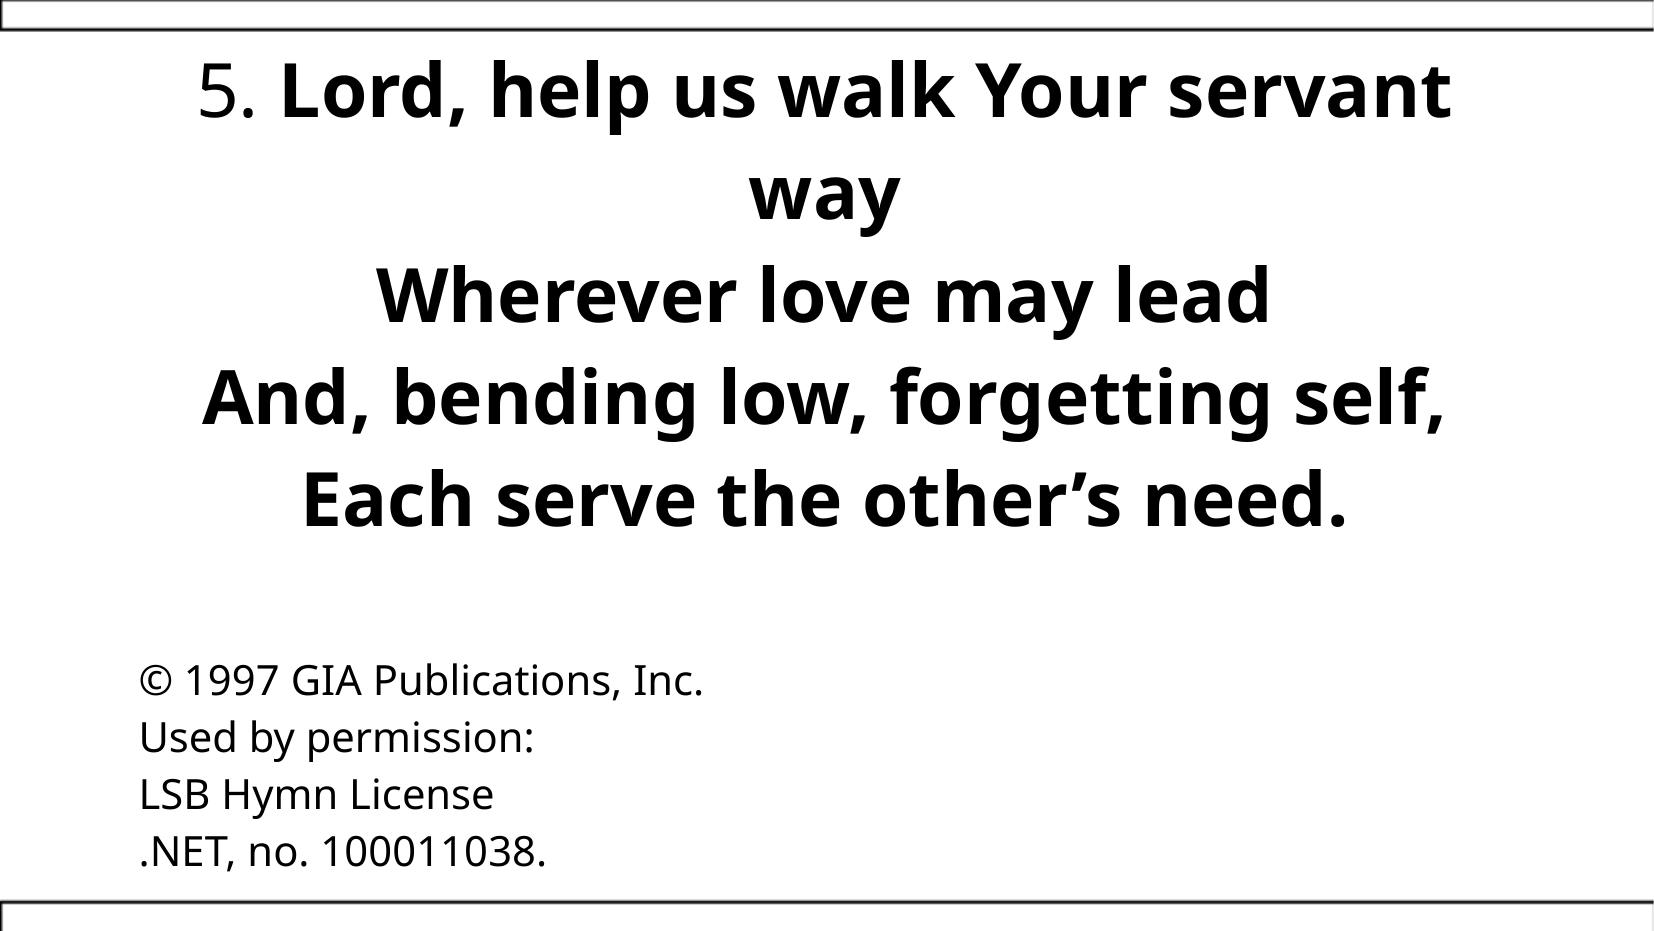

5. Lord, help us walk Your servant way
Wherever love may lead
And, bending low, forgetting self,
Each serve the other’s need.
© 1997 GIA Publications, Inc.
Used by permission:
LSB Hymn License
.NET, no. 100011038.